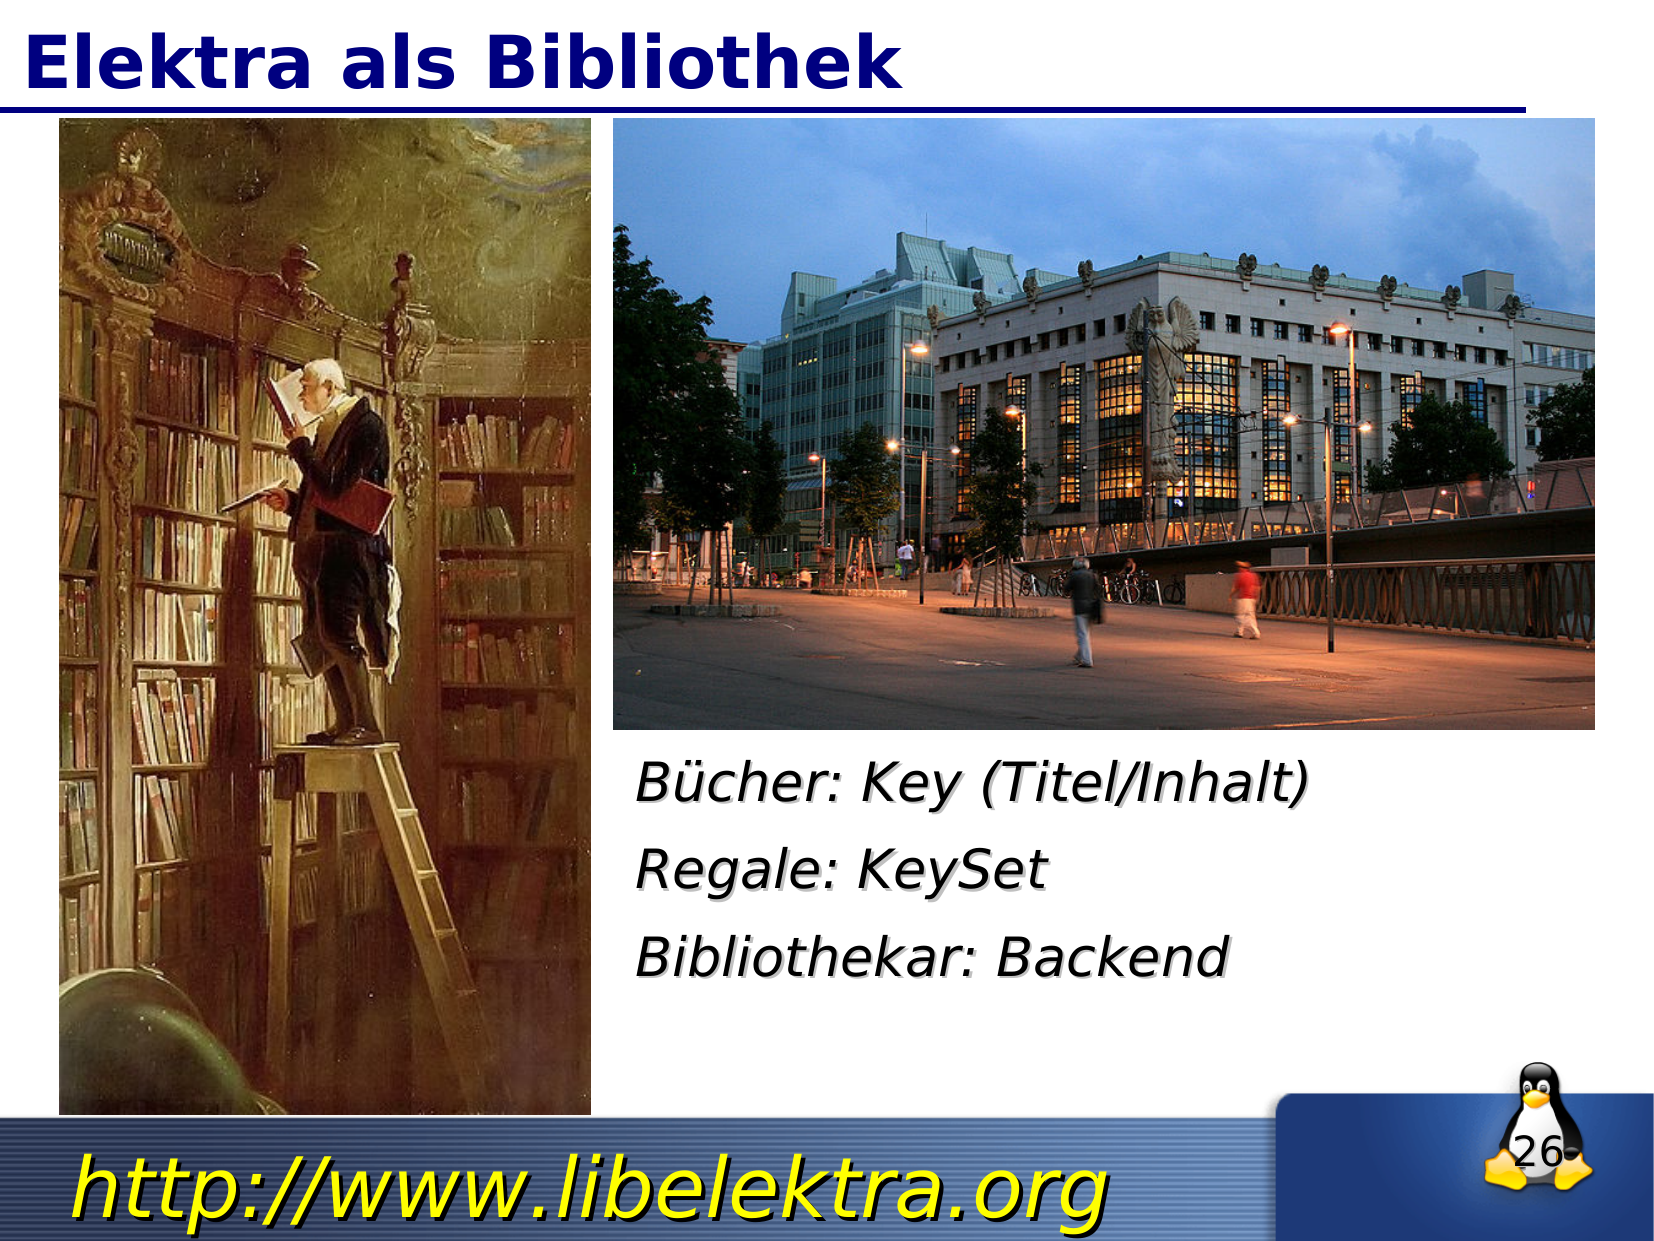

Elektra als Bibliothek
# Bücher: Key (Titel/Inhalt)
Regale: KeySet
Bibliothekar: Backend